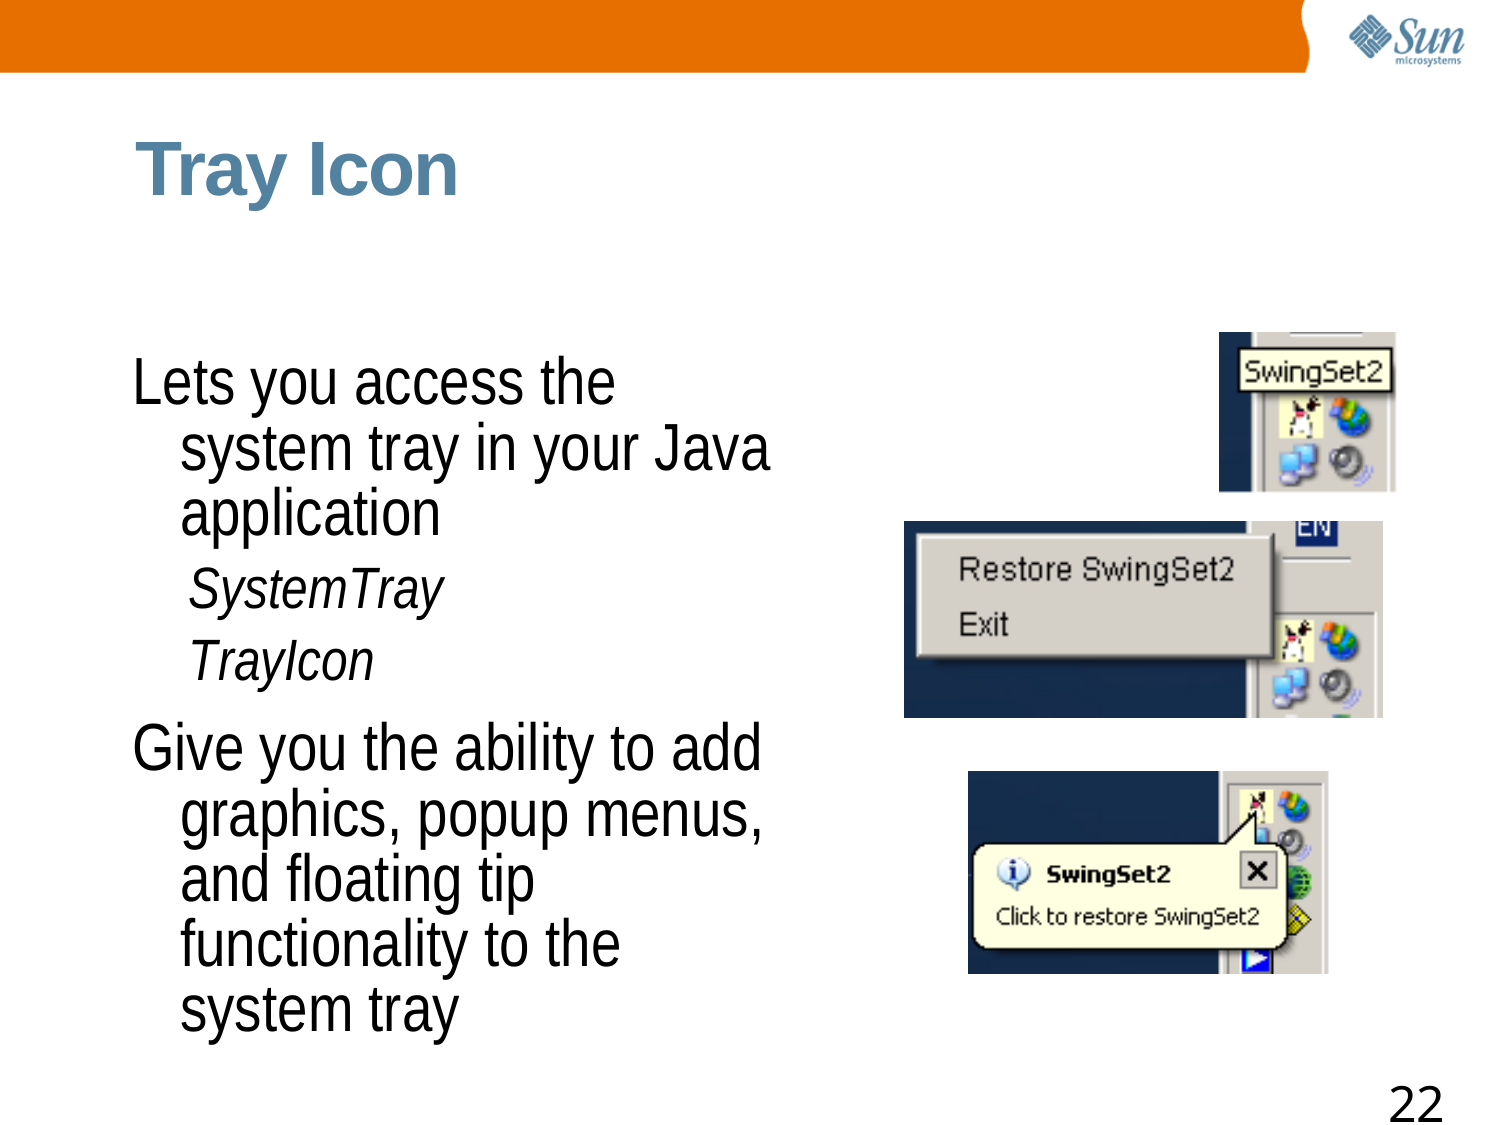

# Tray Icon
Lets you access the system tray in your Java application
SystemTray
TrayIcon
Give you the ability to add graphics, popup menus, and floating tip functionality to the system tray